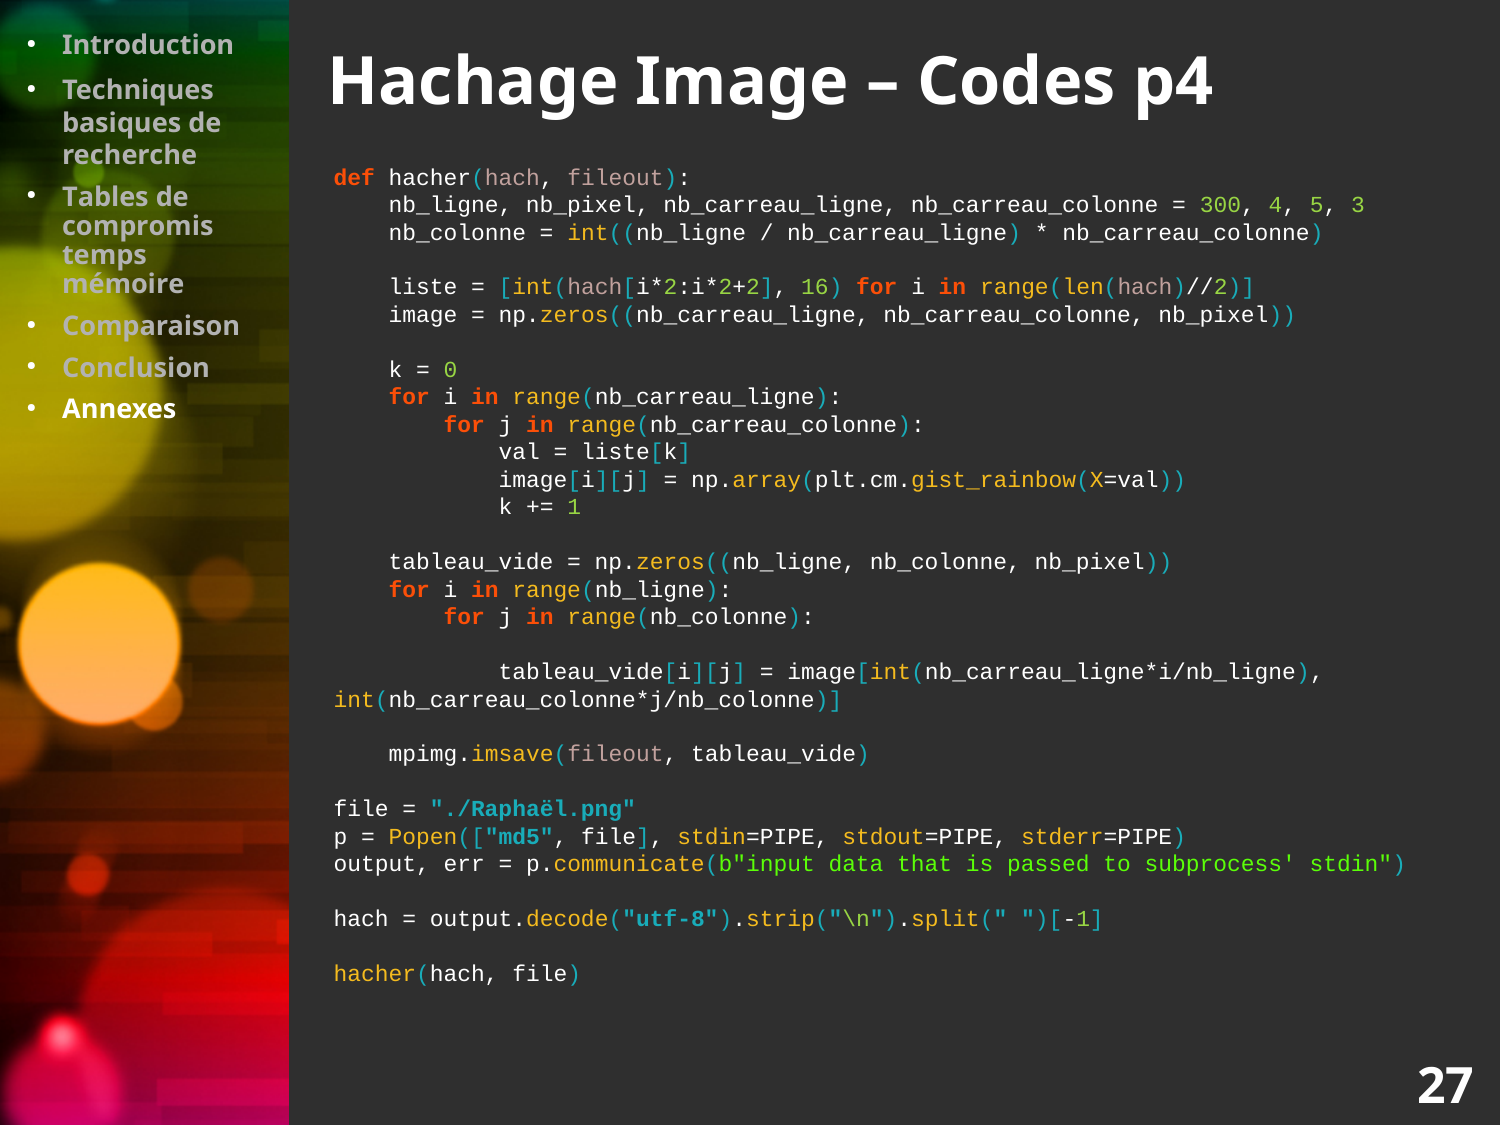

# Hachage Image – Codes p4
Introduction
Techniques basiques de recherche
Tables de compromis temps mémoire
Comparaison
Conclusion
Annexes
def hacher(hach, fileout):
 nb_ligne, nb_pixel, nb_carreau_ligne, nb_carreau_colonne = 300, 4, 5, 3
 nb_colonne = int((nb_ligne / nb_carreau_ligne) * nb_carreau_colonne)
 liste = [int(hach[i*2:i*2+2], 16) for i in range(len(hach)//2)]
 image = np.zeros((nb_carreau_ligne, nb_carreau_colonne, nb_pixel))
 k = 0
 for i in range(nb_carreau_ligne):
 for j in range(nb_carreau_colonne):
 val = liste[k]
 image[i][j] = np.array(plt.cm.gist_rainbow(X=val))
 k += 1
 tableau_vide = np.zeros((nb_ligne, nb_colonne, nb_pixel))
 for i in range(nb_ligne):
 for j in range(nb_colonne):
 tableau_vide[i][j] = image[int(nb_carreau_ligne*i/nb_ligne), int(nb_carreau_colonne*j/nb_colonne)]
 mpimg.imsave(fileout, tableau_vide)
file = "./Raphaël.png"
p = Popen(["md5", file], stdin=PIPE, stdout=PIPE, stderr=PIPE)
output, err = p.communicate(b"input data that is passed to subprocess' stdin")
hach = output.decode("utf-8").strip("\n").split(" ")[-1]
hacher(hach, file)